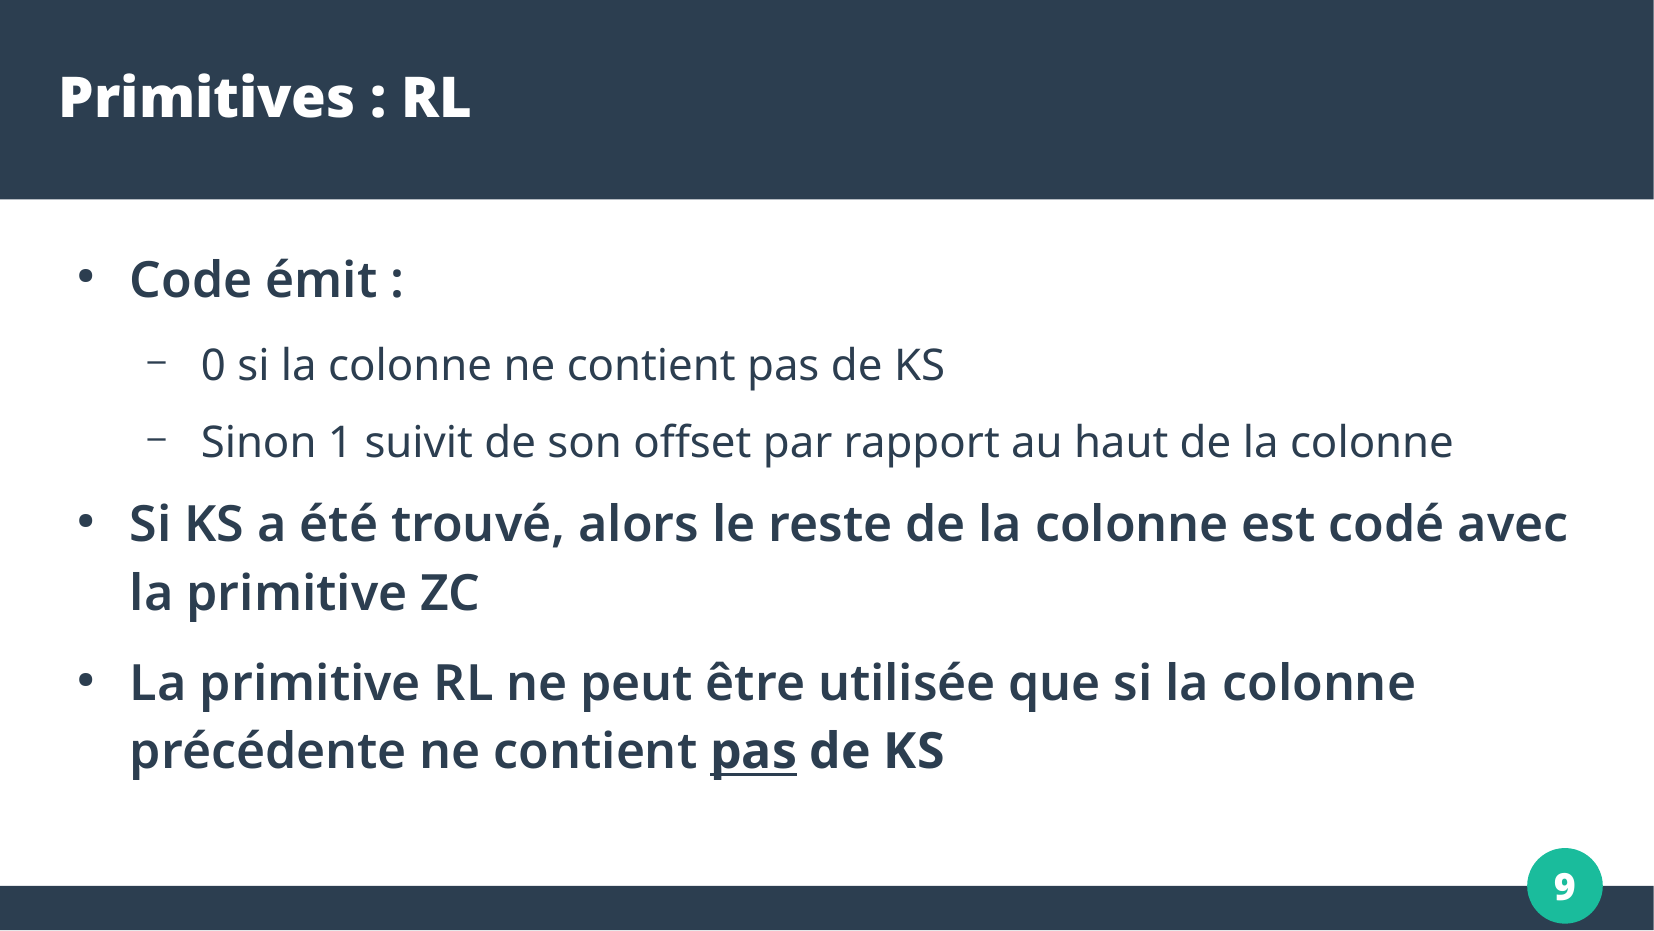

# Primitives : RL
Code émit :
0 si la colonne ne contient pas de KS
Sinon 1 suivit de son offset par rapport au haut de la colonne
Si KS a été trouvé, alors le reste de la colonne est codé avec la primitive ZC
La primitive RL ne peut être utilisée que si la colonne précédente ne contient pas de KS